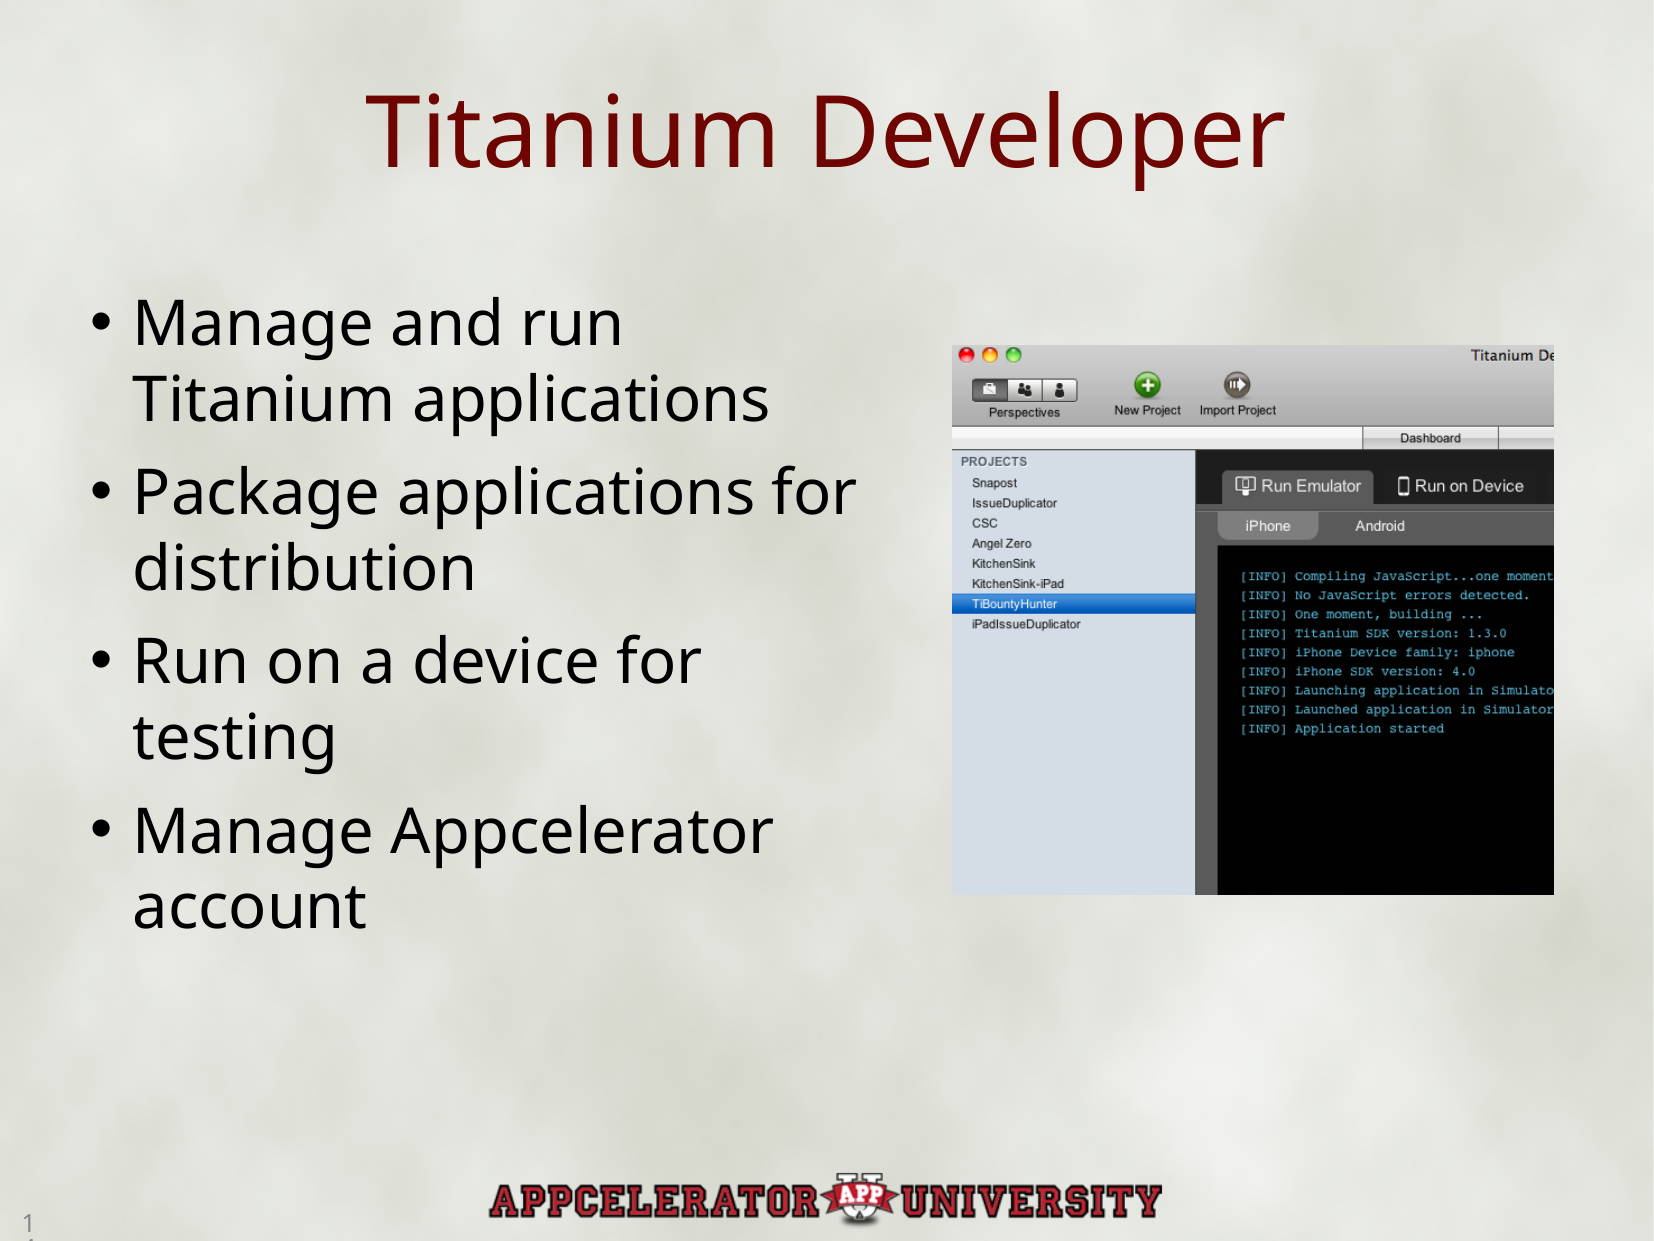

# Titanium Developer
Manage and run Titanium applications
Package applications for distribution
Run on a device for testing
Manage Appcelerator account
14